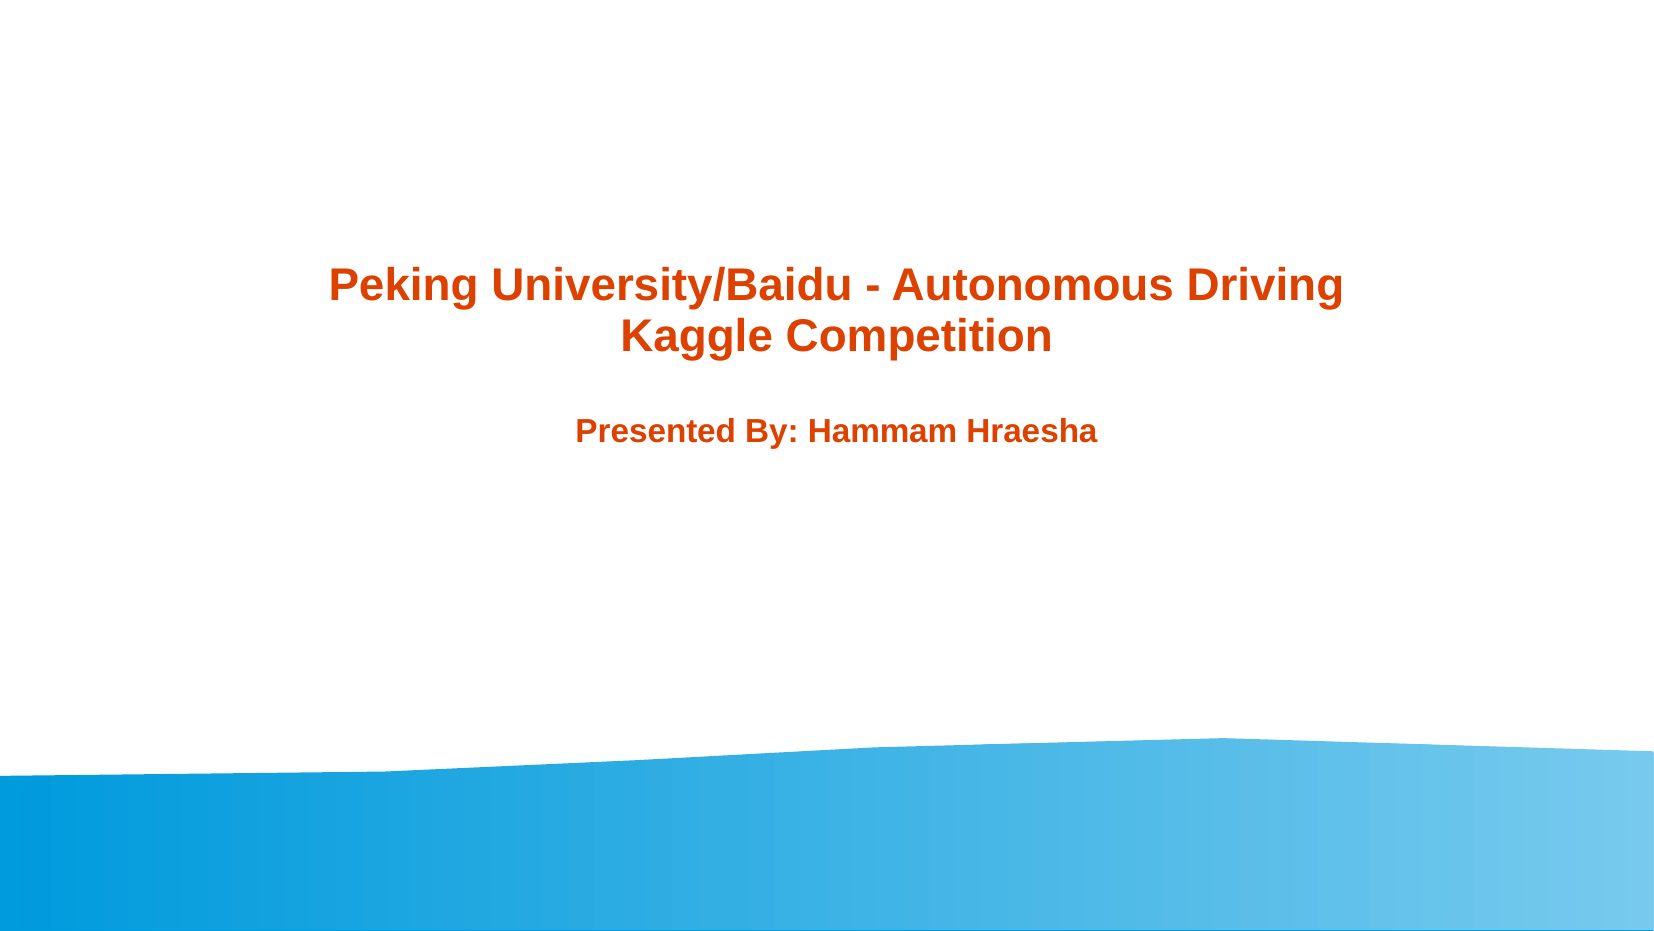

# Peking University/Baidu - Autonomous Driving Kaggle Competition Presented By: Hammam Hraesha